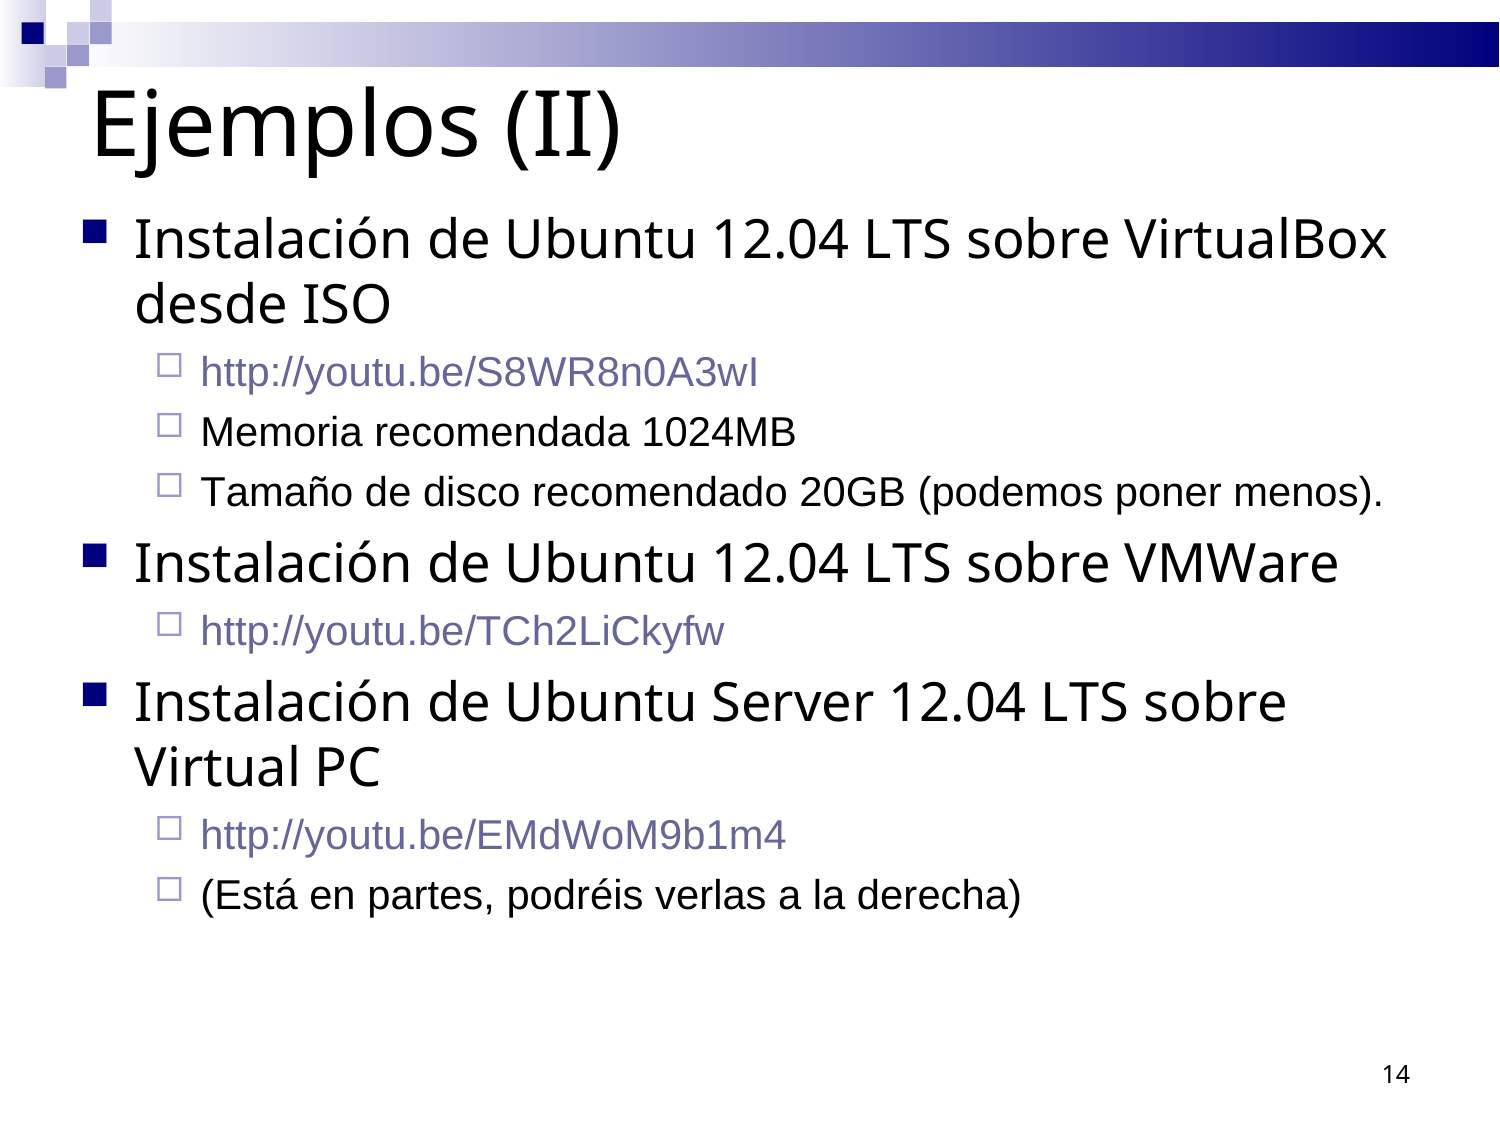

Ejemplos (II)
Instalación de Ubuntu 12.04 LTS sobre VirtualBox desde ISO
http://youtu.be/S8WR8n0A3wI
Memoria recomendada 1024MB
Tamaño de disco recomendado 20GB (podemos poner menos).
Instalación de Ubuntu 12.04 LTS sobre VMWare
http://youtu.be/TCh2LiCkyfw
Instalación de Ubuntu Server 12.04 LTS sobre Virtual PC
http://youtu.be/EMdWoM9b1m4
(Está en partes, podréis verlas a la derecha)